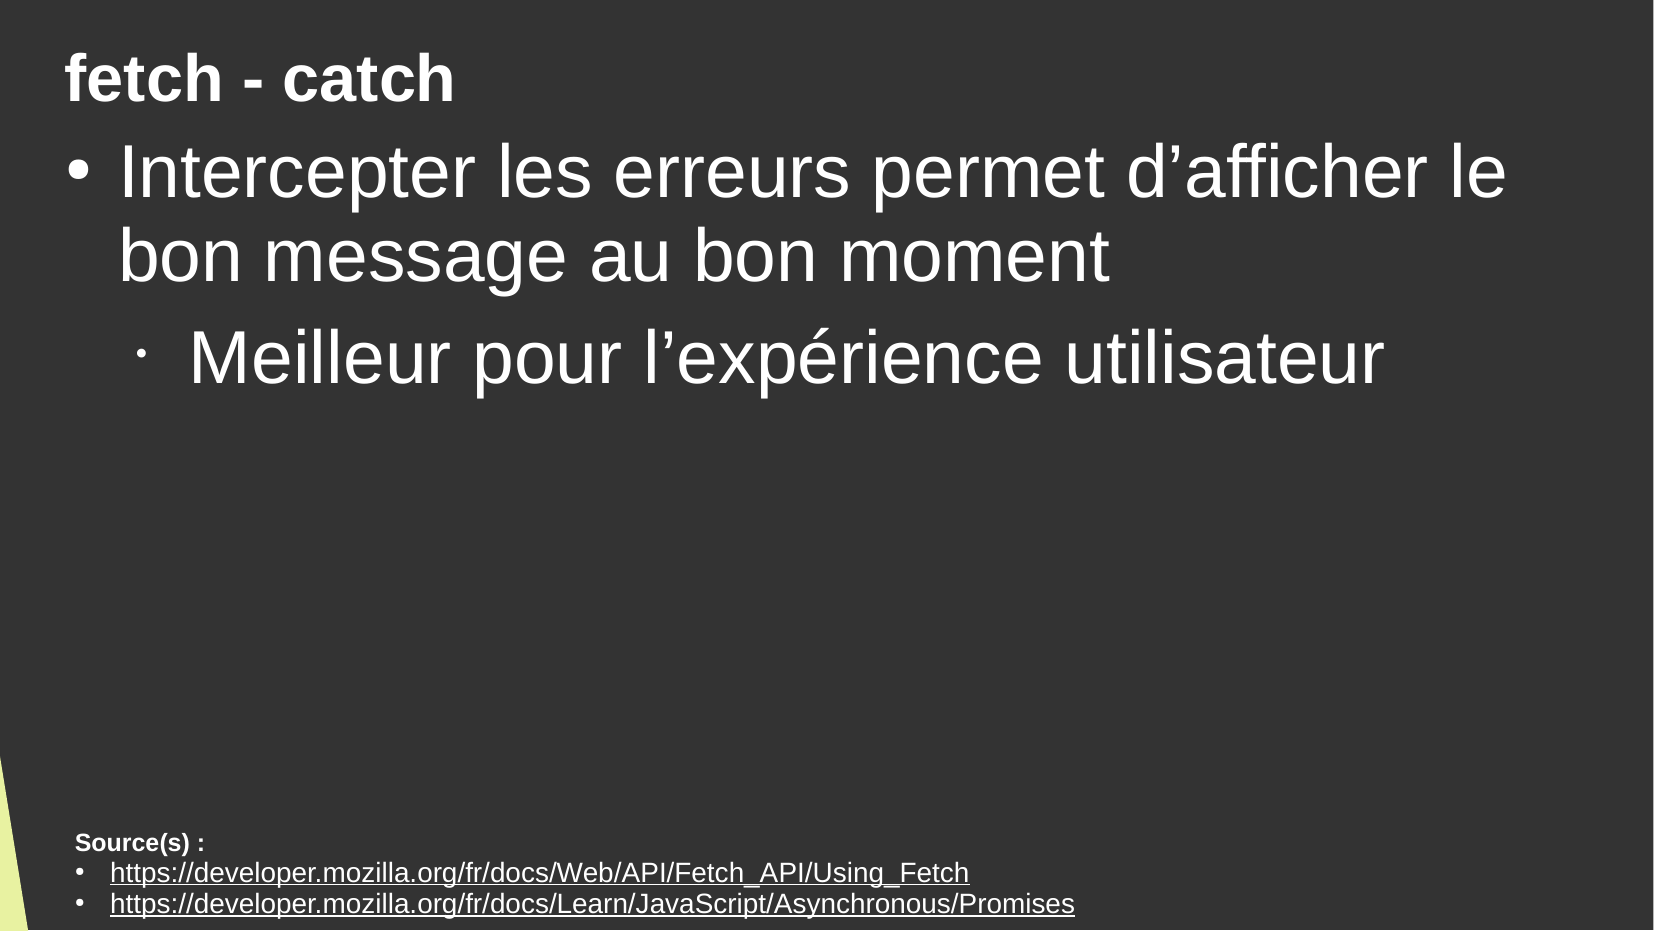

# fetch - catch
Intercepter les erreurs permet d’afficher le bon message au bon moment
Meilleur pour l’expérience utilisateur
Source(s) :
https://developer.mozilla.org/fr/docs/Web/API/Fetch_API/Using_Fetch
https://developer.mozilla.org/fr/docs/Learn/JavaScript/Asynchronous/Promises